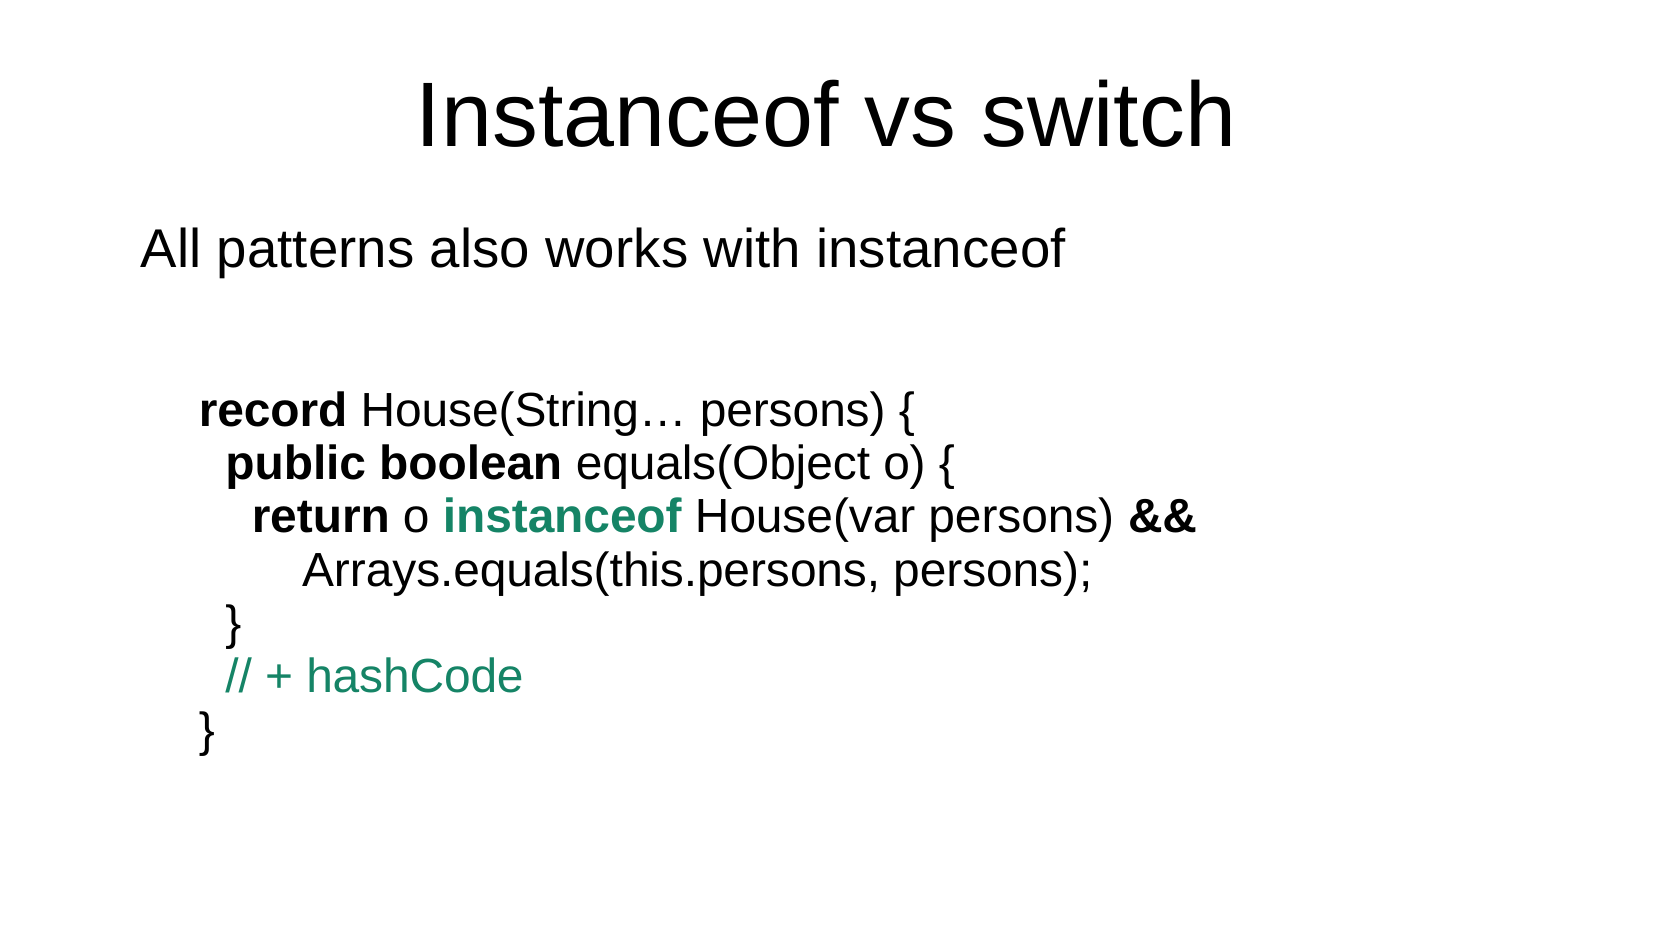

# Instanceof vs switch
All patterns also works with instanceof
record House(String… persons) {
 public boolean equals(Object o) {
 return o instanceof House(var persons) &&
 Arrays.equals(this.persons, persons);
 }
 // + hashCode
}